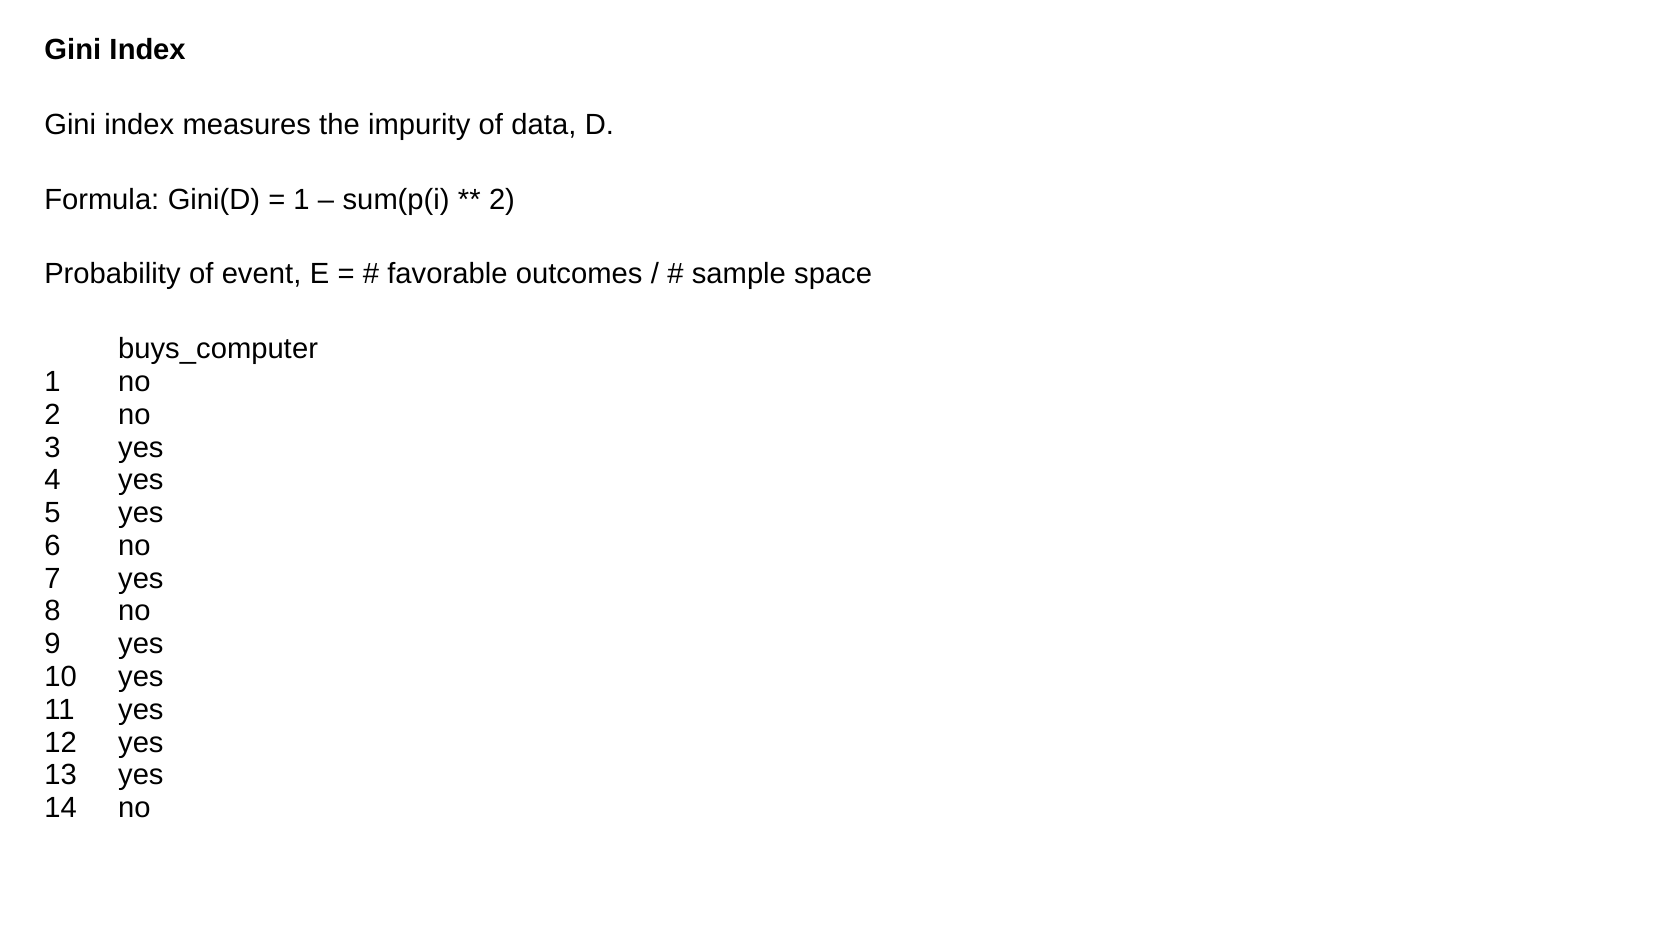

Gini Index
Gini index measures the impurity of data, D.
Formula: Gini(D) = 1 – sum(p(i) ** 2)
Probability of event, E = # favorable outcomes / # sample space
	buys_computer
1	no
2	no
3	yes
4	yes
5	yes
6	no
7	yes
8	no
9	yes
10	yes
11	yes
12	yes
13	yes
14	no